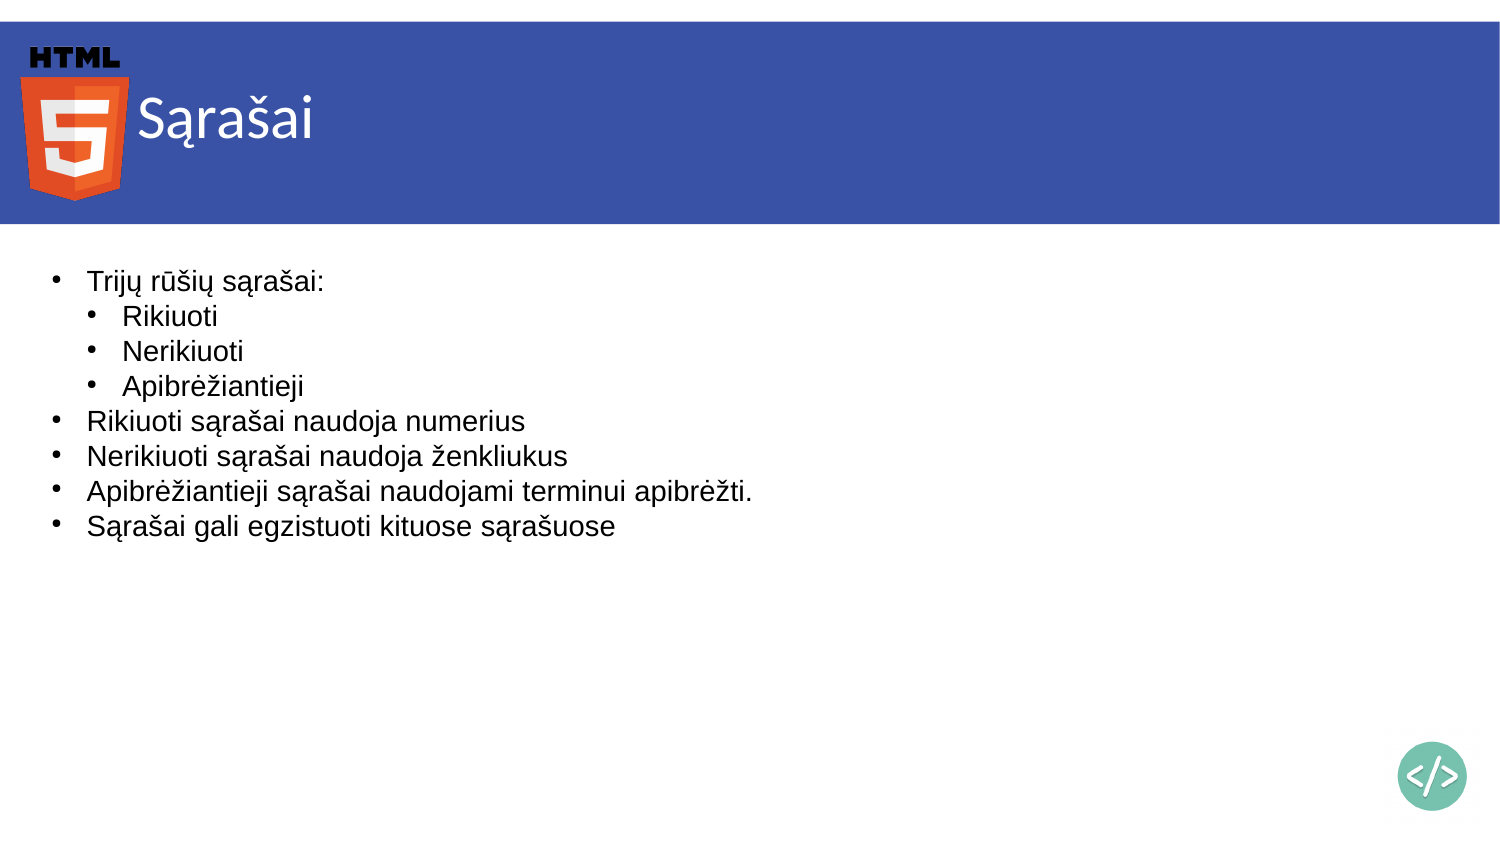

# Sąrašai
Trijų rūšių sąrašai:
Rikiuoti
Nerikiuoti
Apibrėžiantieji
Rikiuoti sąrašai naudoja numerius
Nerikiuoti sąrašai naudoja ženkliukus
Apibrėžiantieji sąrašai naudojami terminui apibrėžti.
Sąrašai gali egzistuoti kituose sąrašuose